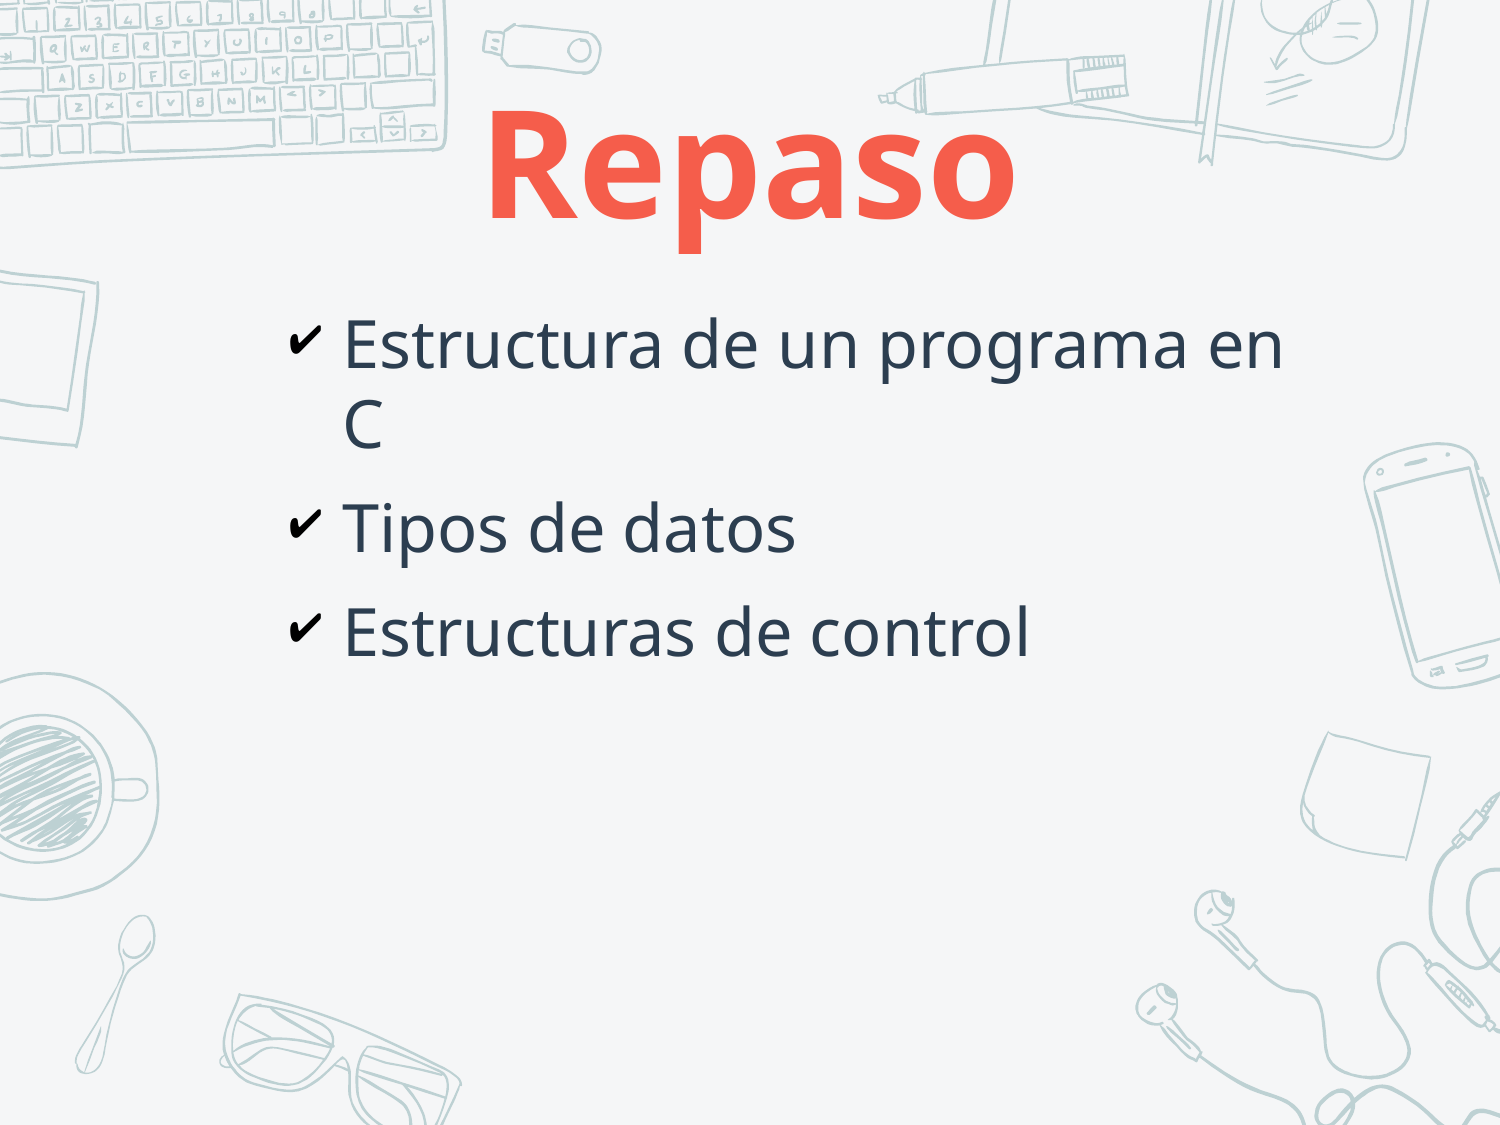

# Repaso
Estructura de un programa en C
Tipos de datos
Estructuras de control